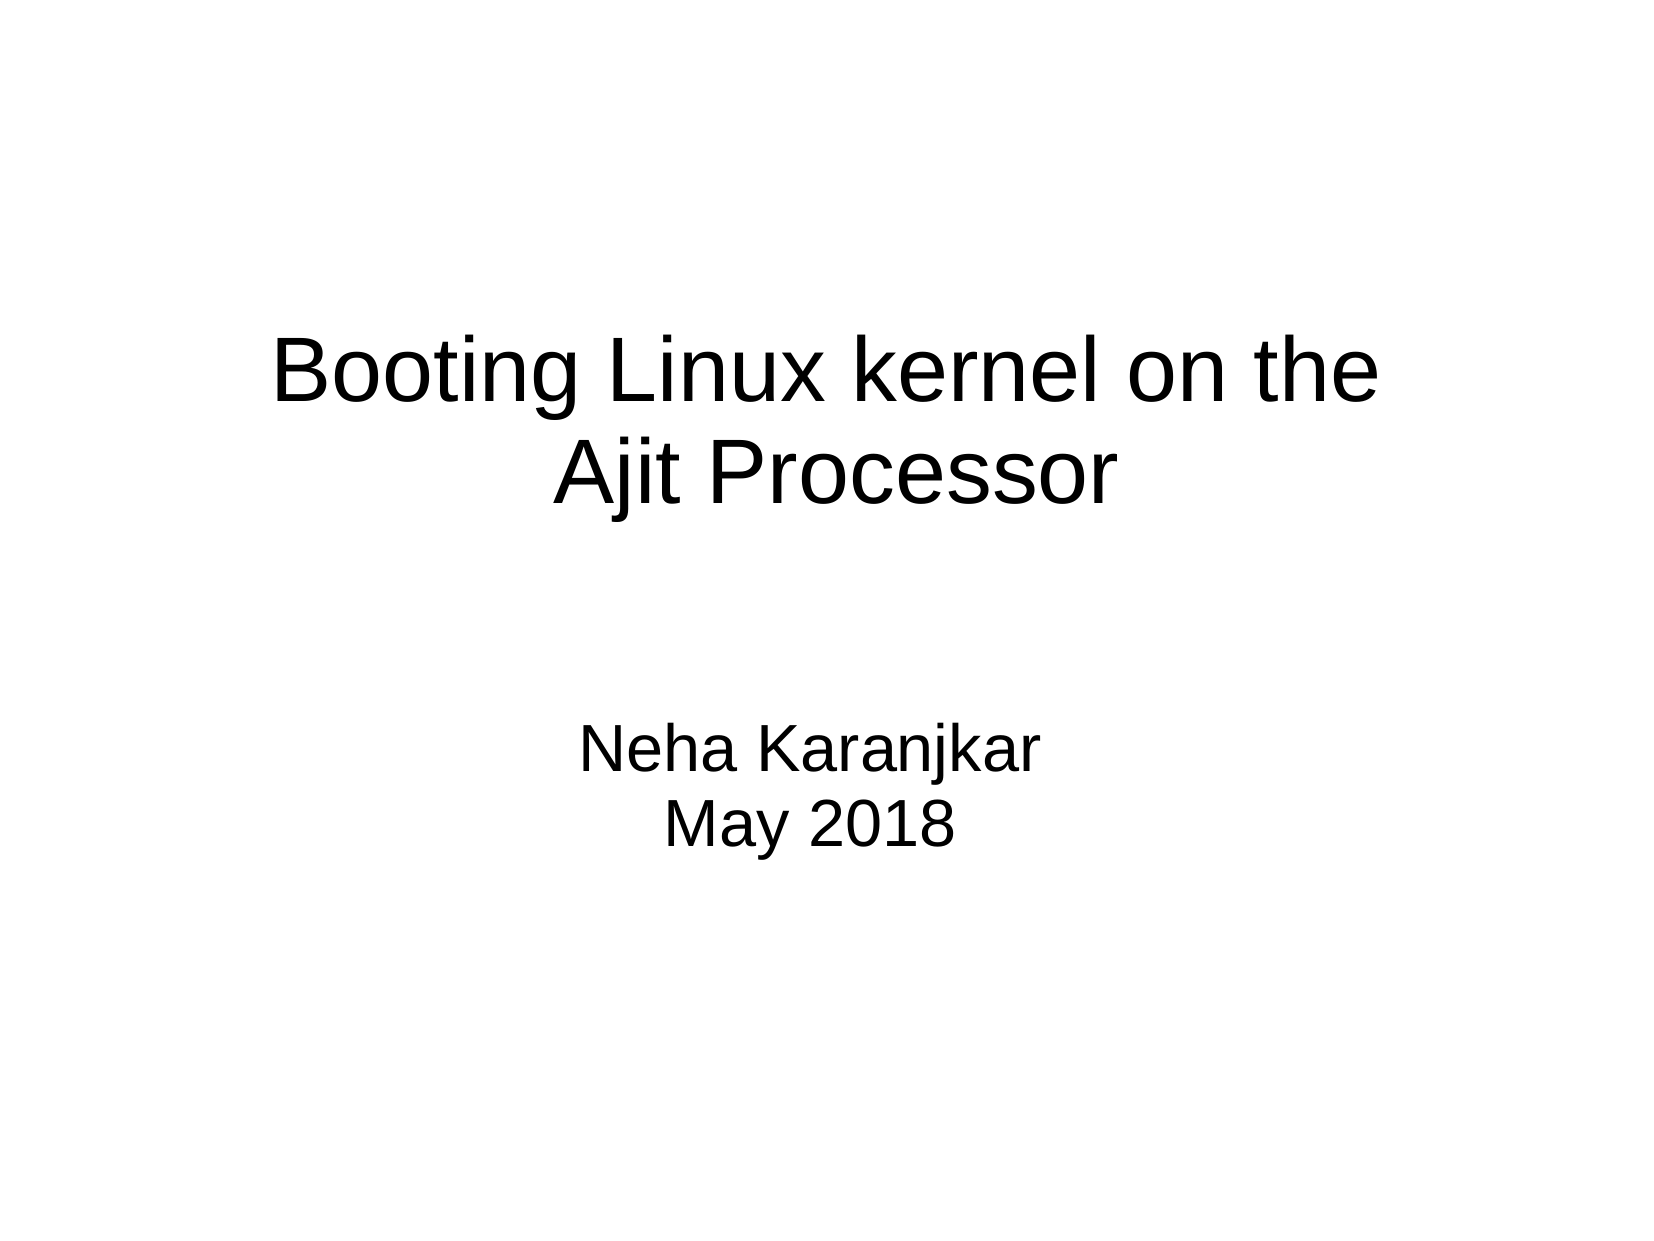

# Booting Linux kernel on the Ajit Processor
Neha Karanjkar
May 2018